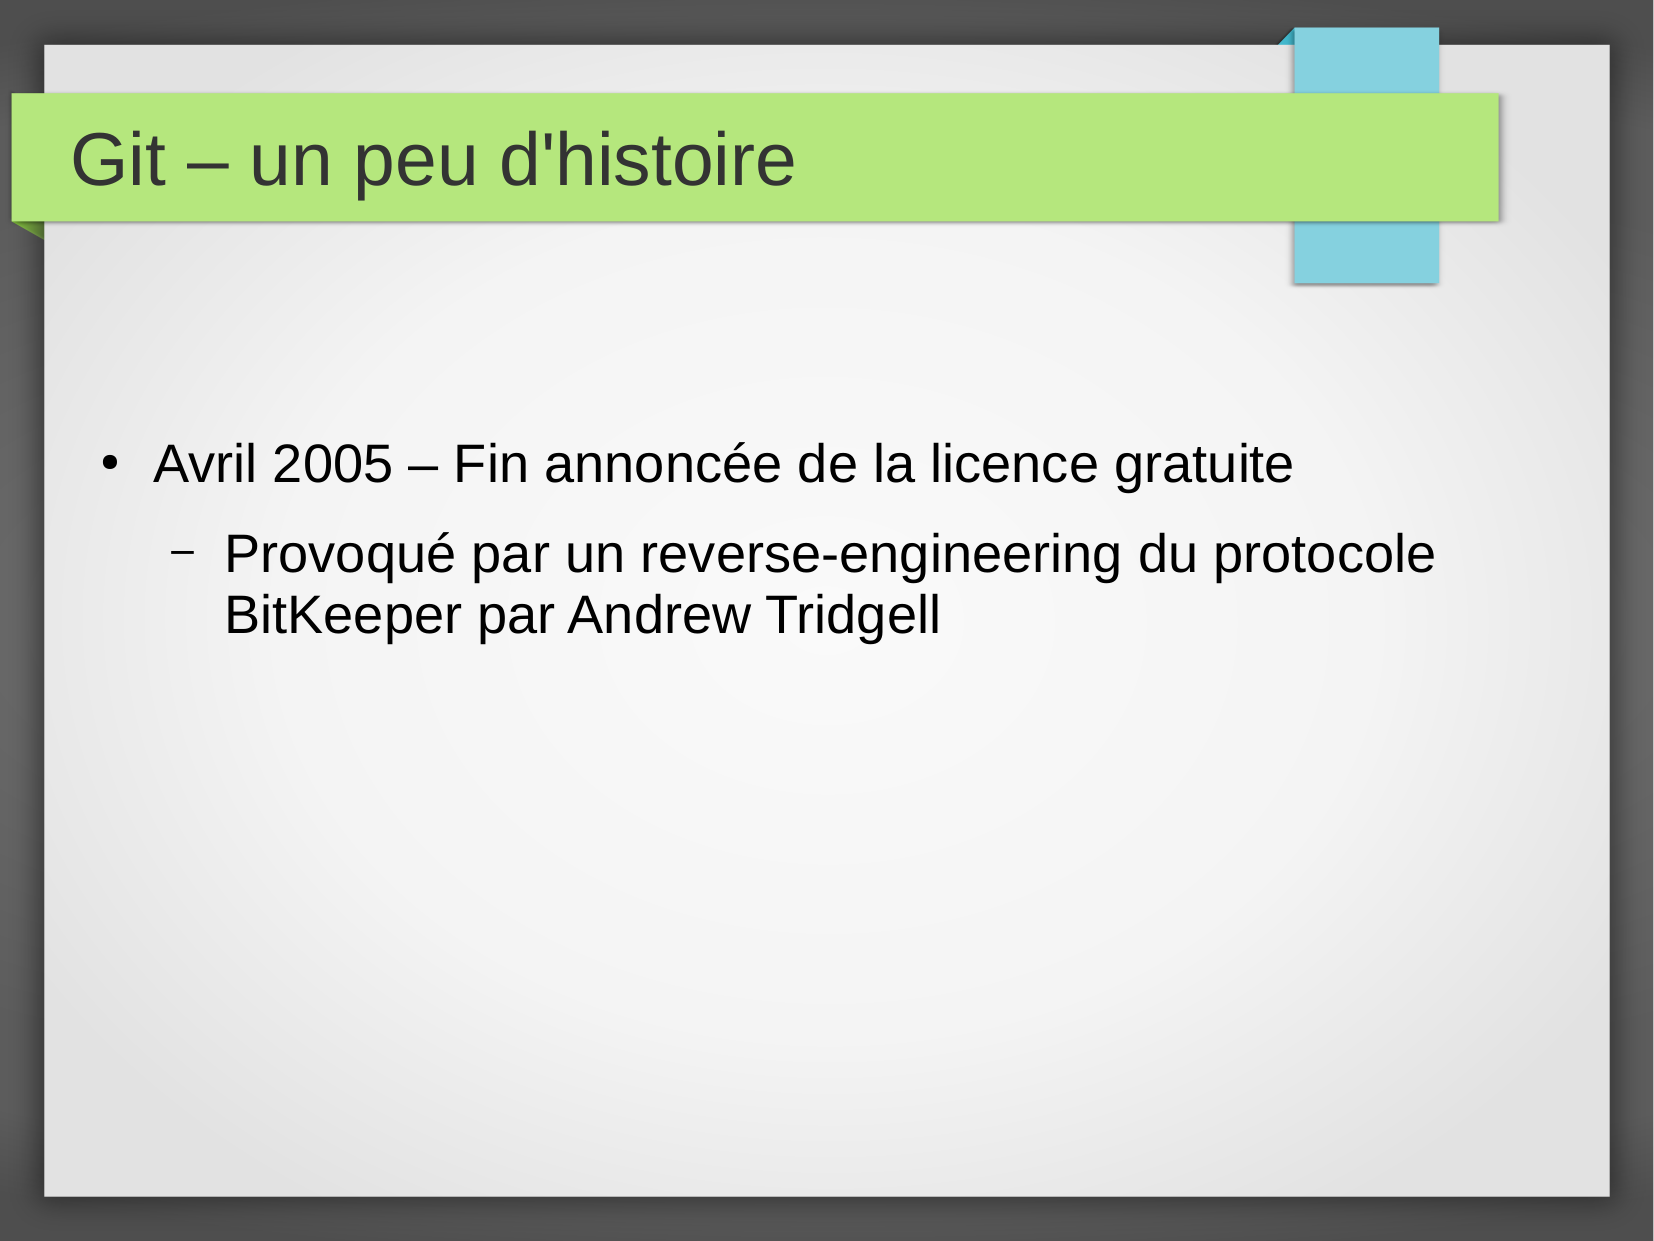

# Git – un peu d'histoire
Avril 2005 – Fin annoncée de la licence gratuite
Provoqué par un reverse-engineering du protocole BitKeeper par Andrew Tridgell